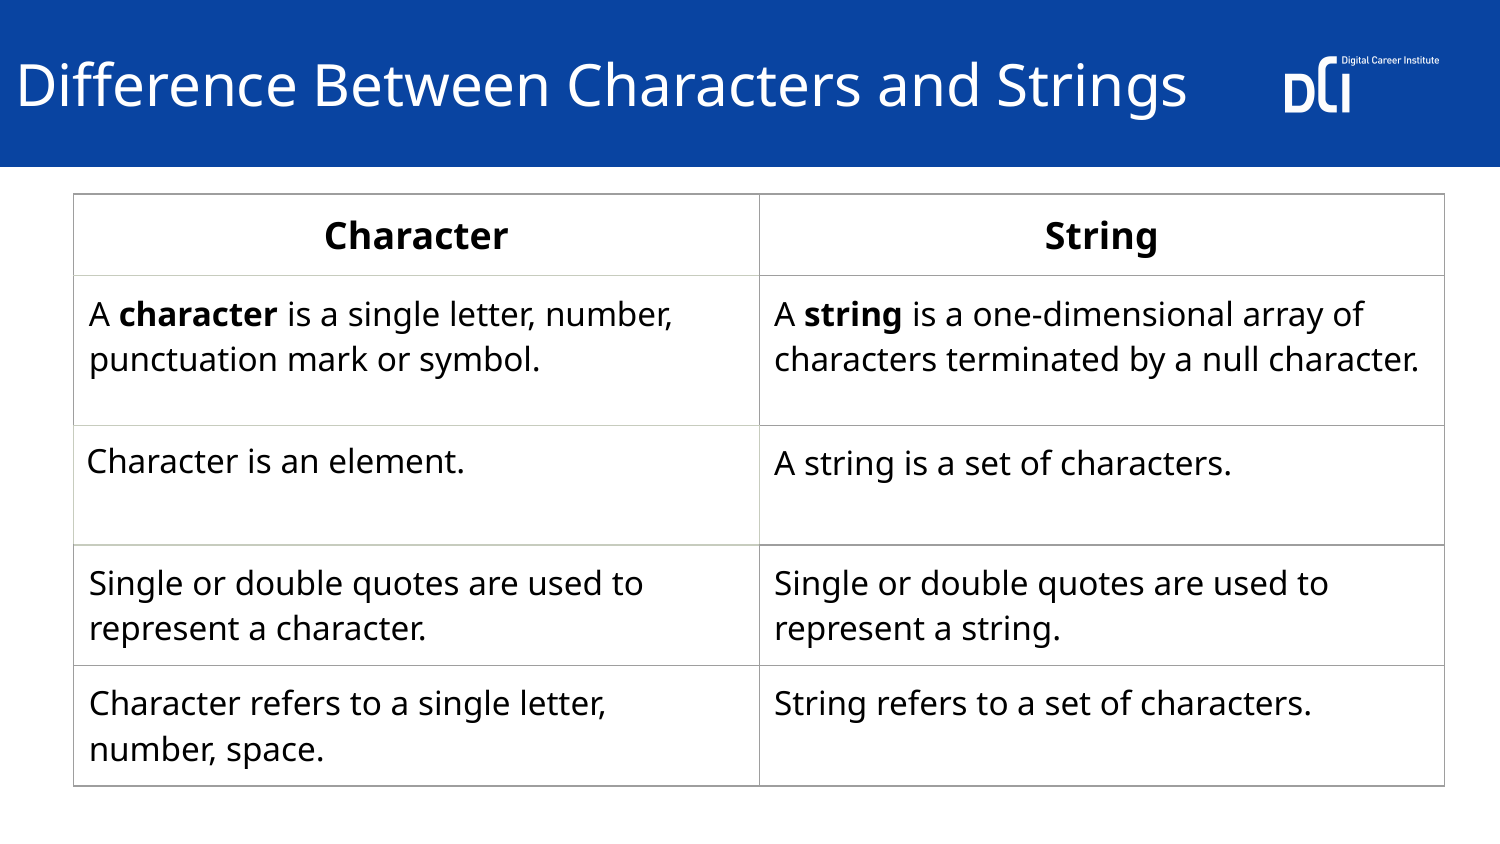

# Difference Between Characters and Strings
| Character | String |
| --- | --- |
| A character is a single letter, number, punctuation mark or symbol. | A string is a one-dimensional array of characters terminated by a null character. |
| Character is an element. | A string is a set of characters. |
| Single or double quotes are used to represent a character. | Single or double quotes are used to represent a string. |
| Character refers to a single letter, number, space. | String refers to a set of characters. |